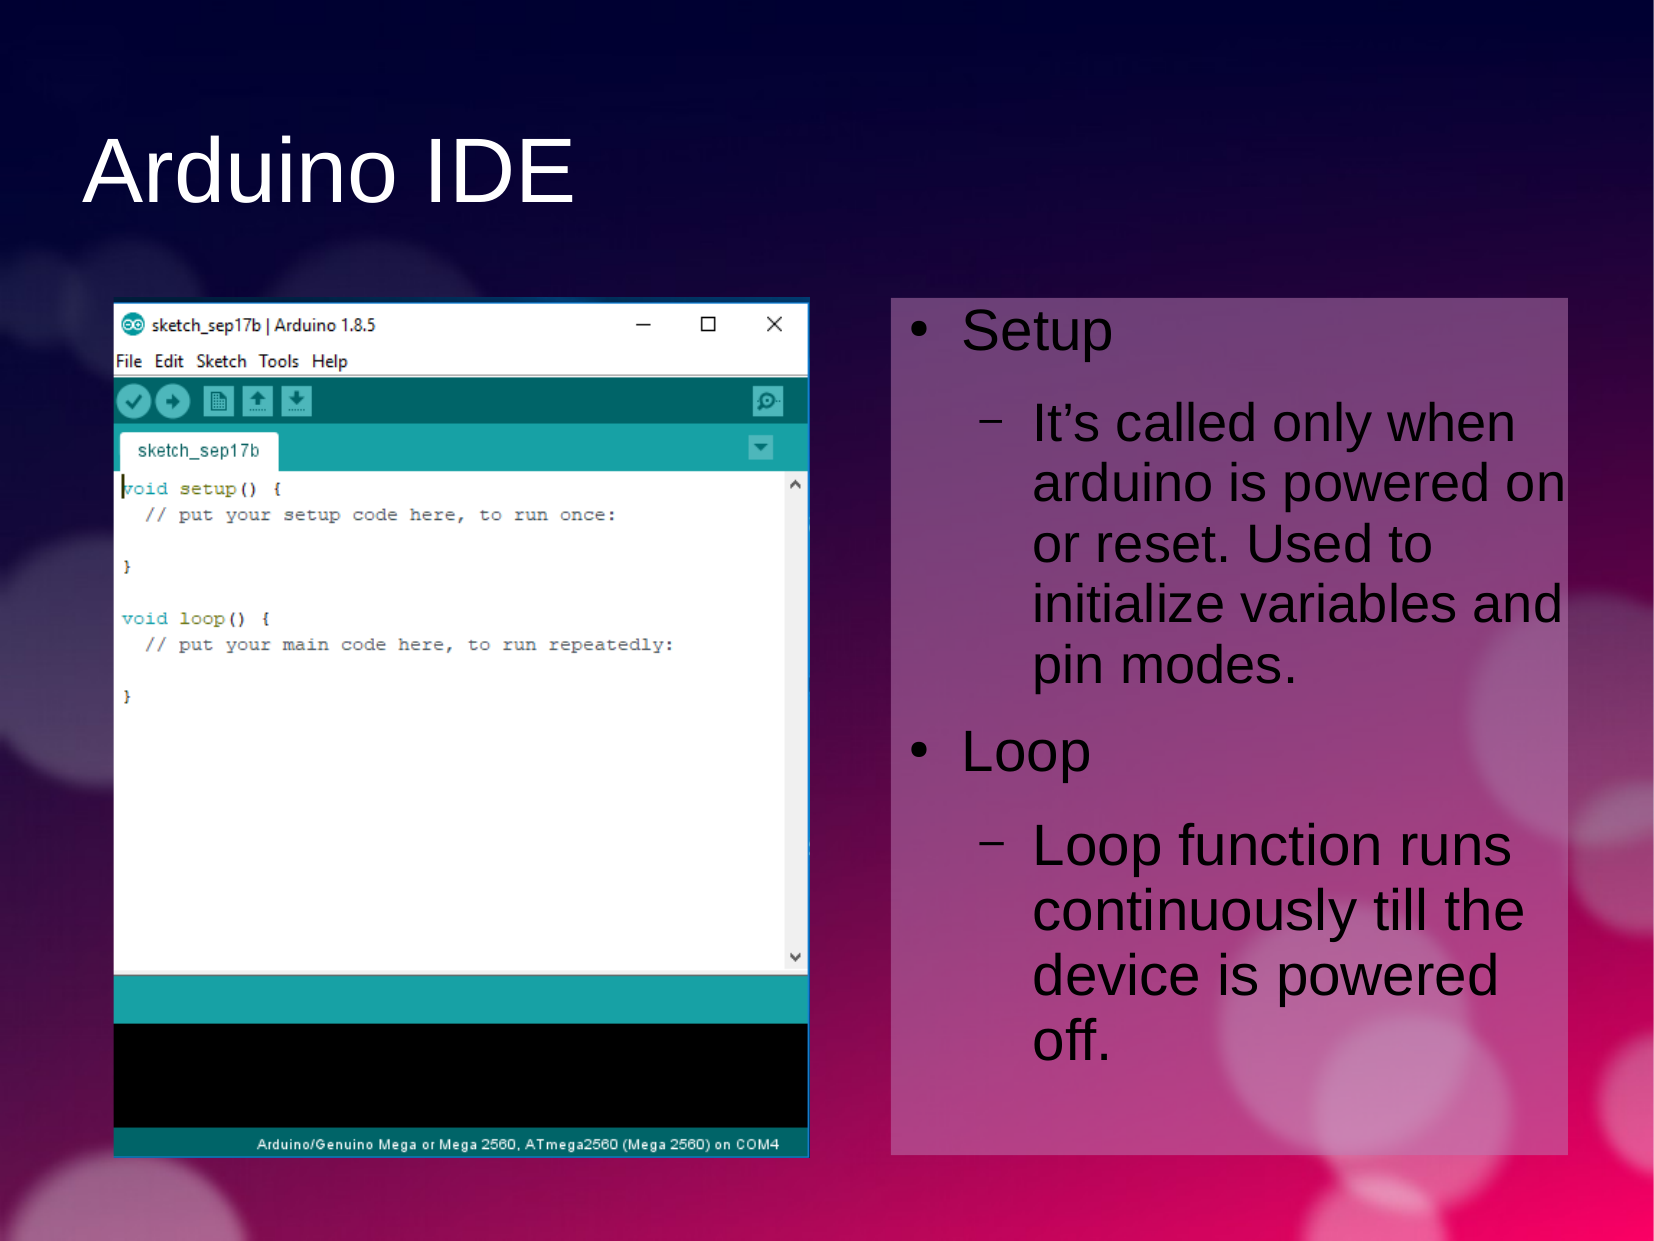

# Arduino IDE
Setup
It’s called only when arduino is powered on or reset. Used to initialize variables and pin modes.
Loop
Loop function runs continuously till the device is powered off.